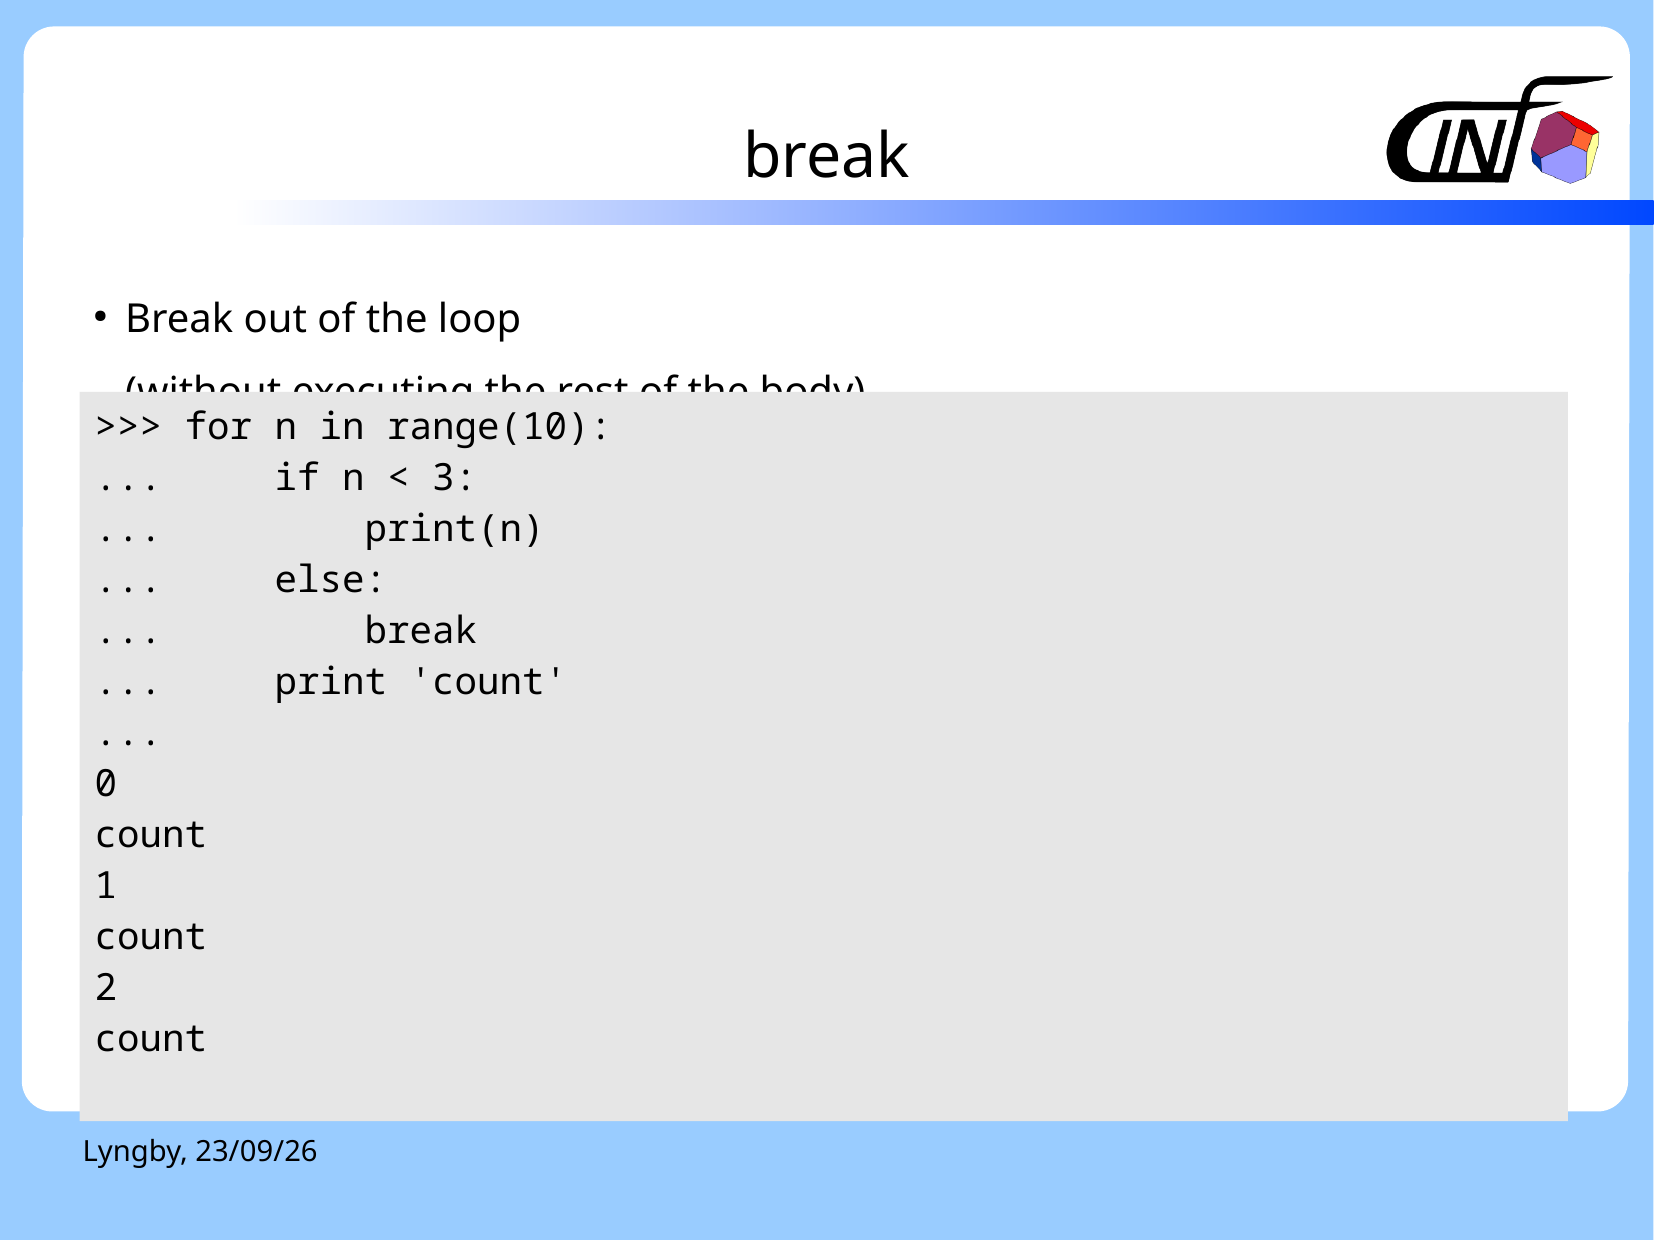

# break
Break out of the loop
(without executing the rest of the body)
>>> for n in range(10):
... if n < 3:
... print(n)
... else:
... break
... print 'count'
...
0
count
1
count
2
count